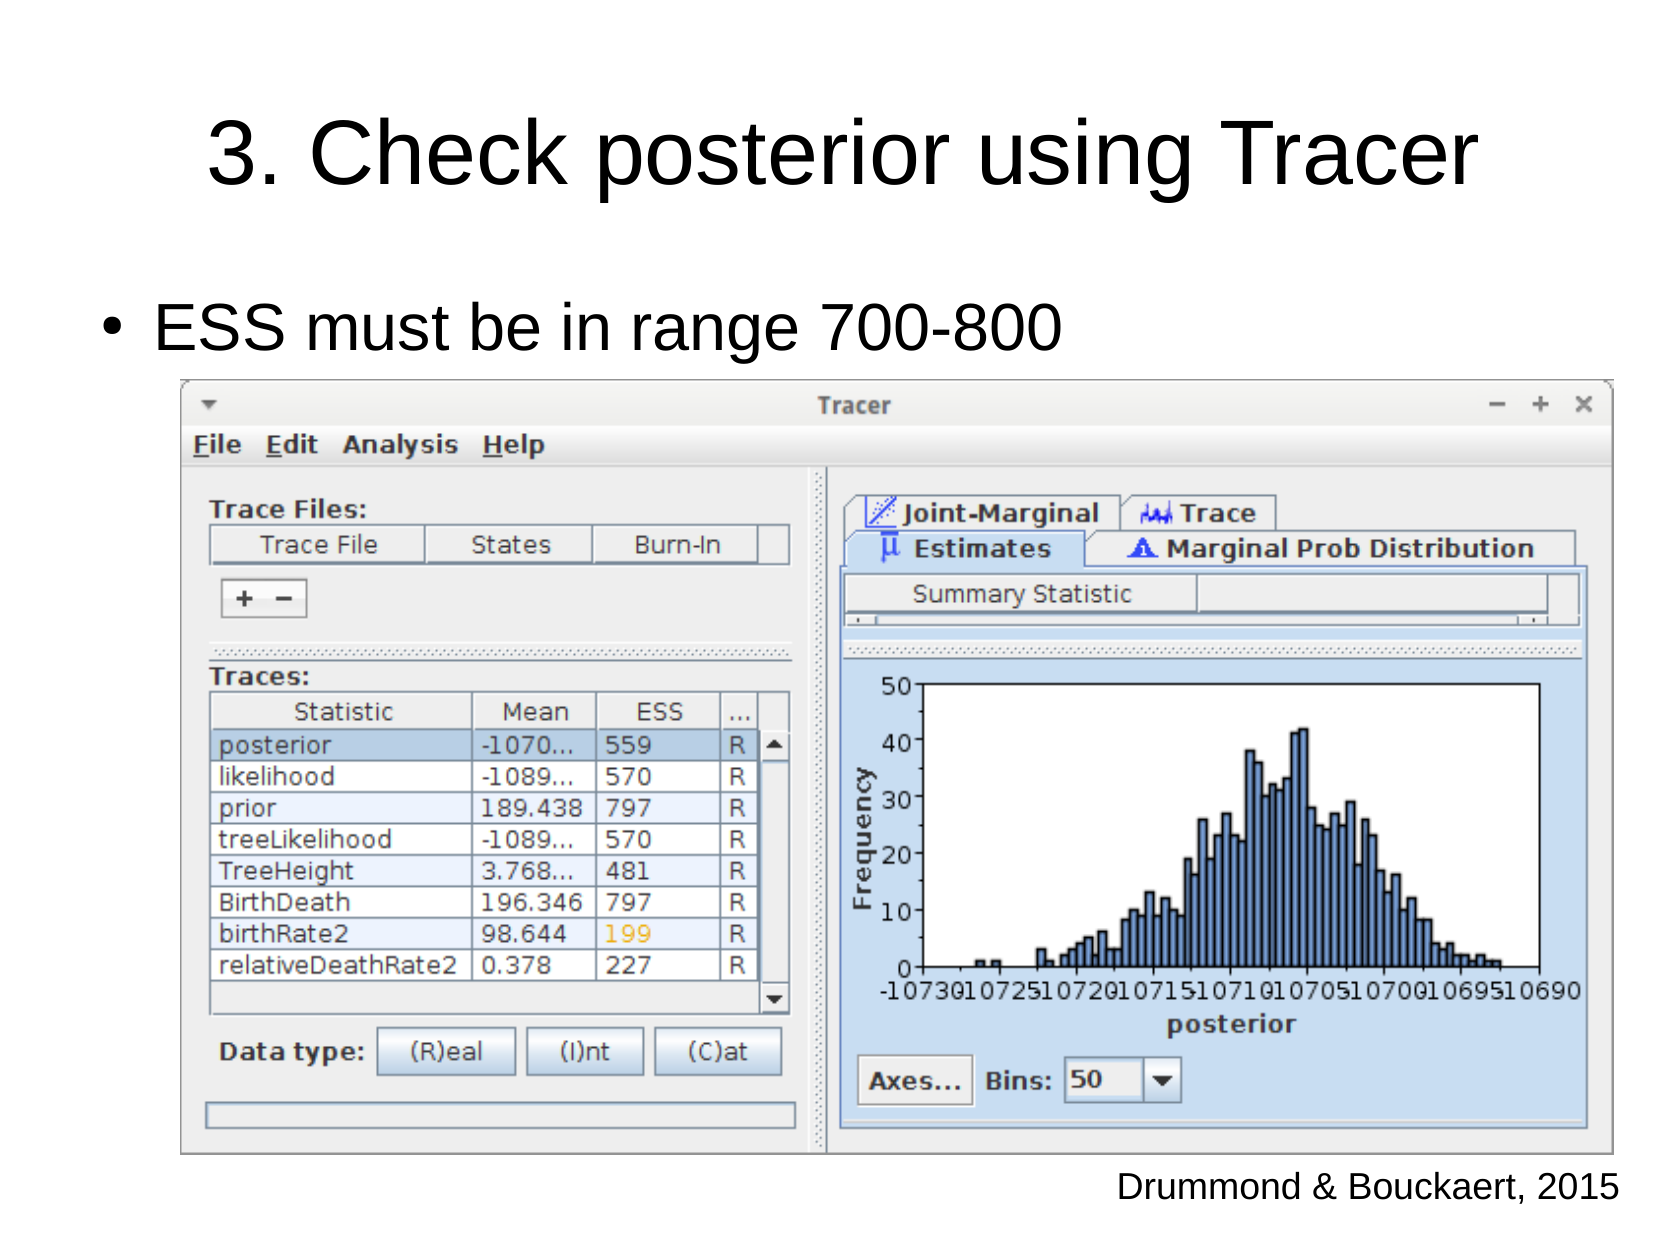

# 3. Check posterior using Tracer
ESS must be in range 700-800
Drummond & Bouckaert, 2015